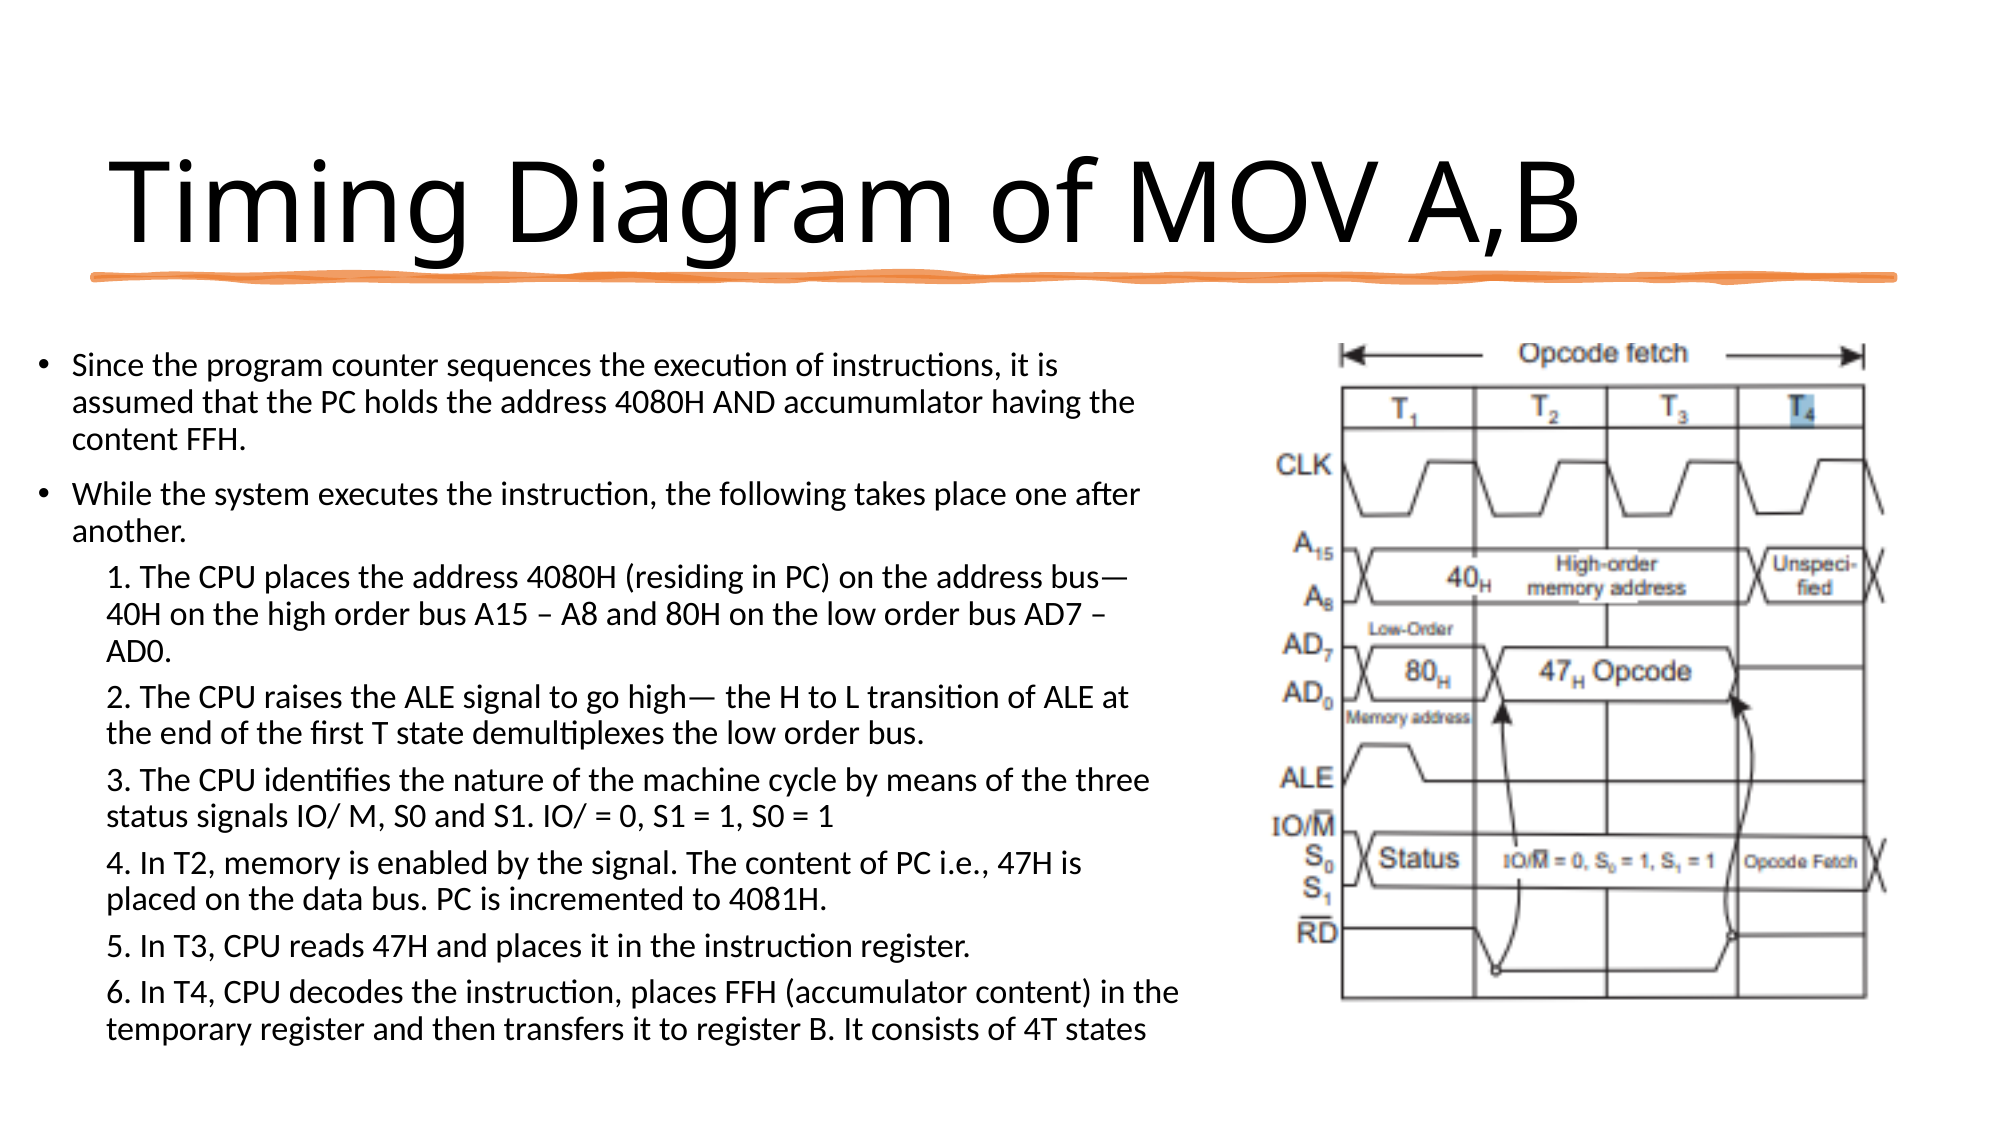

# Timing Diagram of MOV A,B
Since the program counter sequences the execution of instructions, it is assumed that the PC holds the address 4080H AND accumumlator having the content FFH.
While the system executes the instruction, the following takes place one after another.
1. The CPU places the address 4080H (residing in PC) on the address bus—40H on the high order bus A15 – A8 and 80H on the low order bus AD7 – AD0.
2. The CPU raises the ALE signal to go high— the H to L transition of ALE at the end of the first T state demultiplexes the low order bus.
3. The CPU identifies the nature of the machine cycle by means of the three status signals IO/ M, S0 and S1. IO/ = 0, S1 = 1, S0 = 1
4. In T2, memory is enabled by the signal. The content of PC i.e., 47H is placed on the data bus. PC is incremented to 4081H.
5. In T3, CPU reads 47H and places it in the instruction register.
6. In T4, CPU decodes the instruction, places FFH (accumulator content) in the temporary register and then transfers it to register B. It consists of 4T states